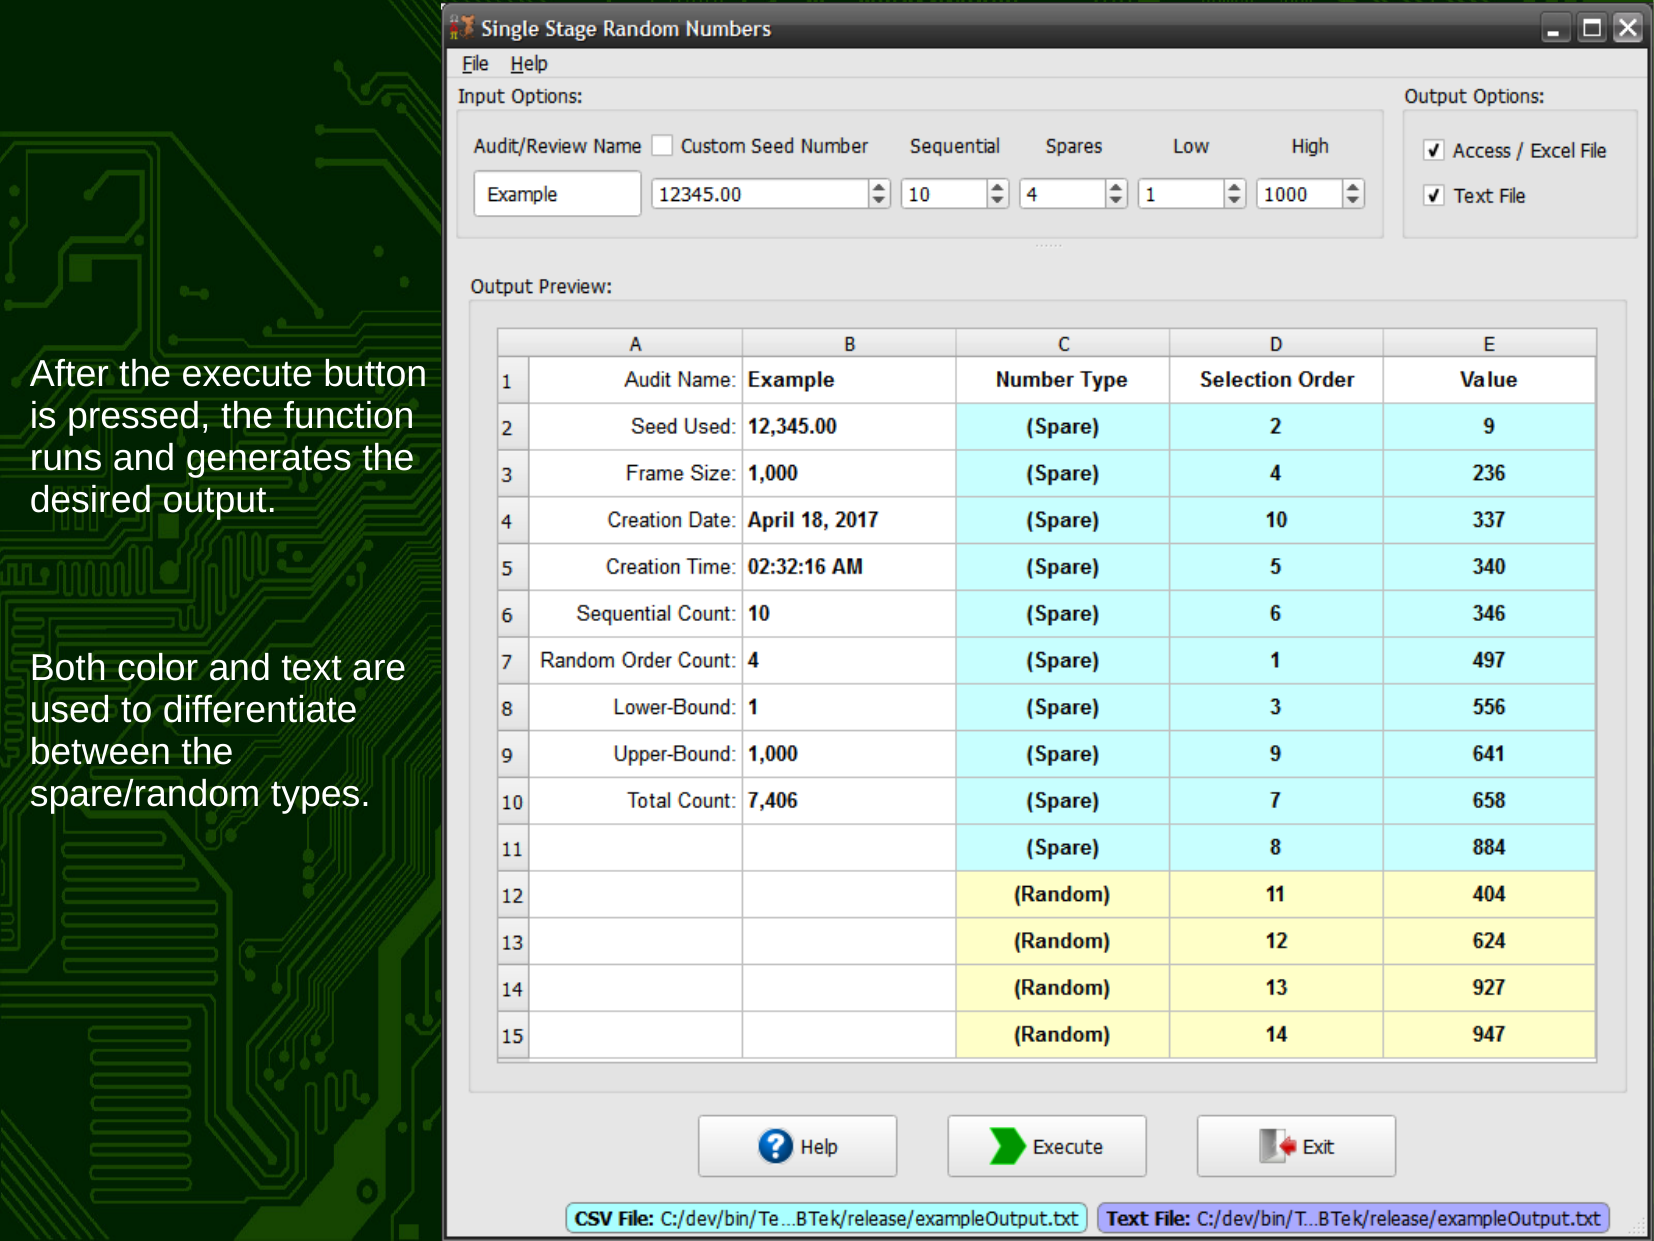

After the execute button is pressed, the function runs and generates the desired output.
Both color and text are used to differentiate between the spare/random types.